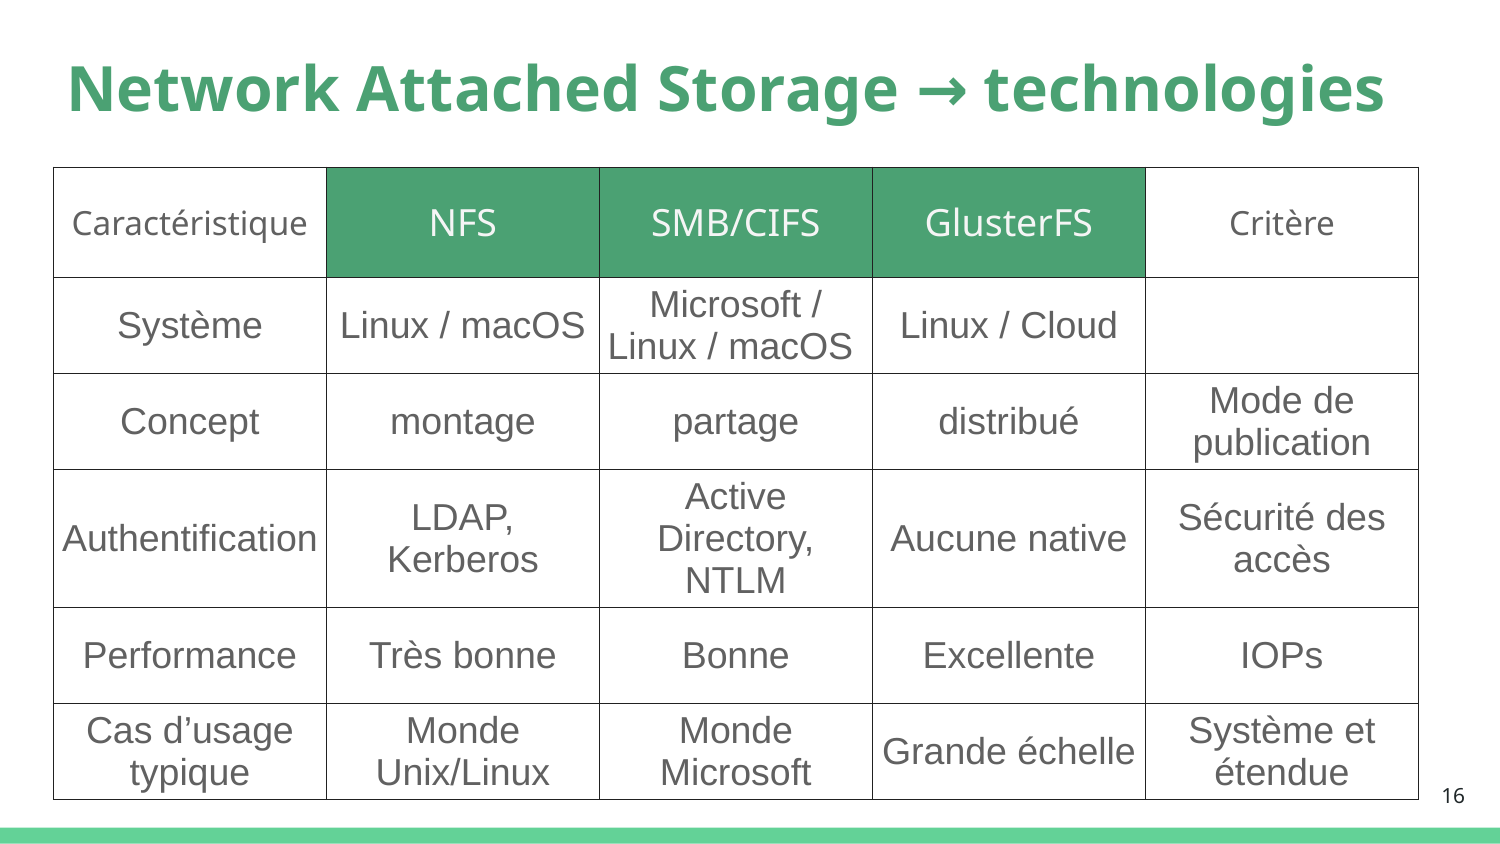

# Network Attached Storage → technologies
| Caractéristique | NFS | SMB/CIFS | GlusterFS | Critère |
| --- | --- | --- | --- | --- |
| Système | Linux / macOS | Microsoft / Linux / macOS | Linux / Cloud | |
| Concept | montage | partage | distribué | Mode de publication |
| Authentification | LDAP, Kerberos | Active Directory, NTLM | Aucune native | Sécurité des accès |
| Performance | Très bonne | Bonne | Excellente | IOPs |
| Cas d’usage typique | Monde Unix/Linux | Monde Microsoft | Grande échelle | Système et étendue |